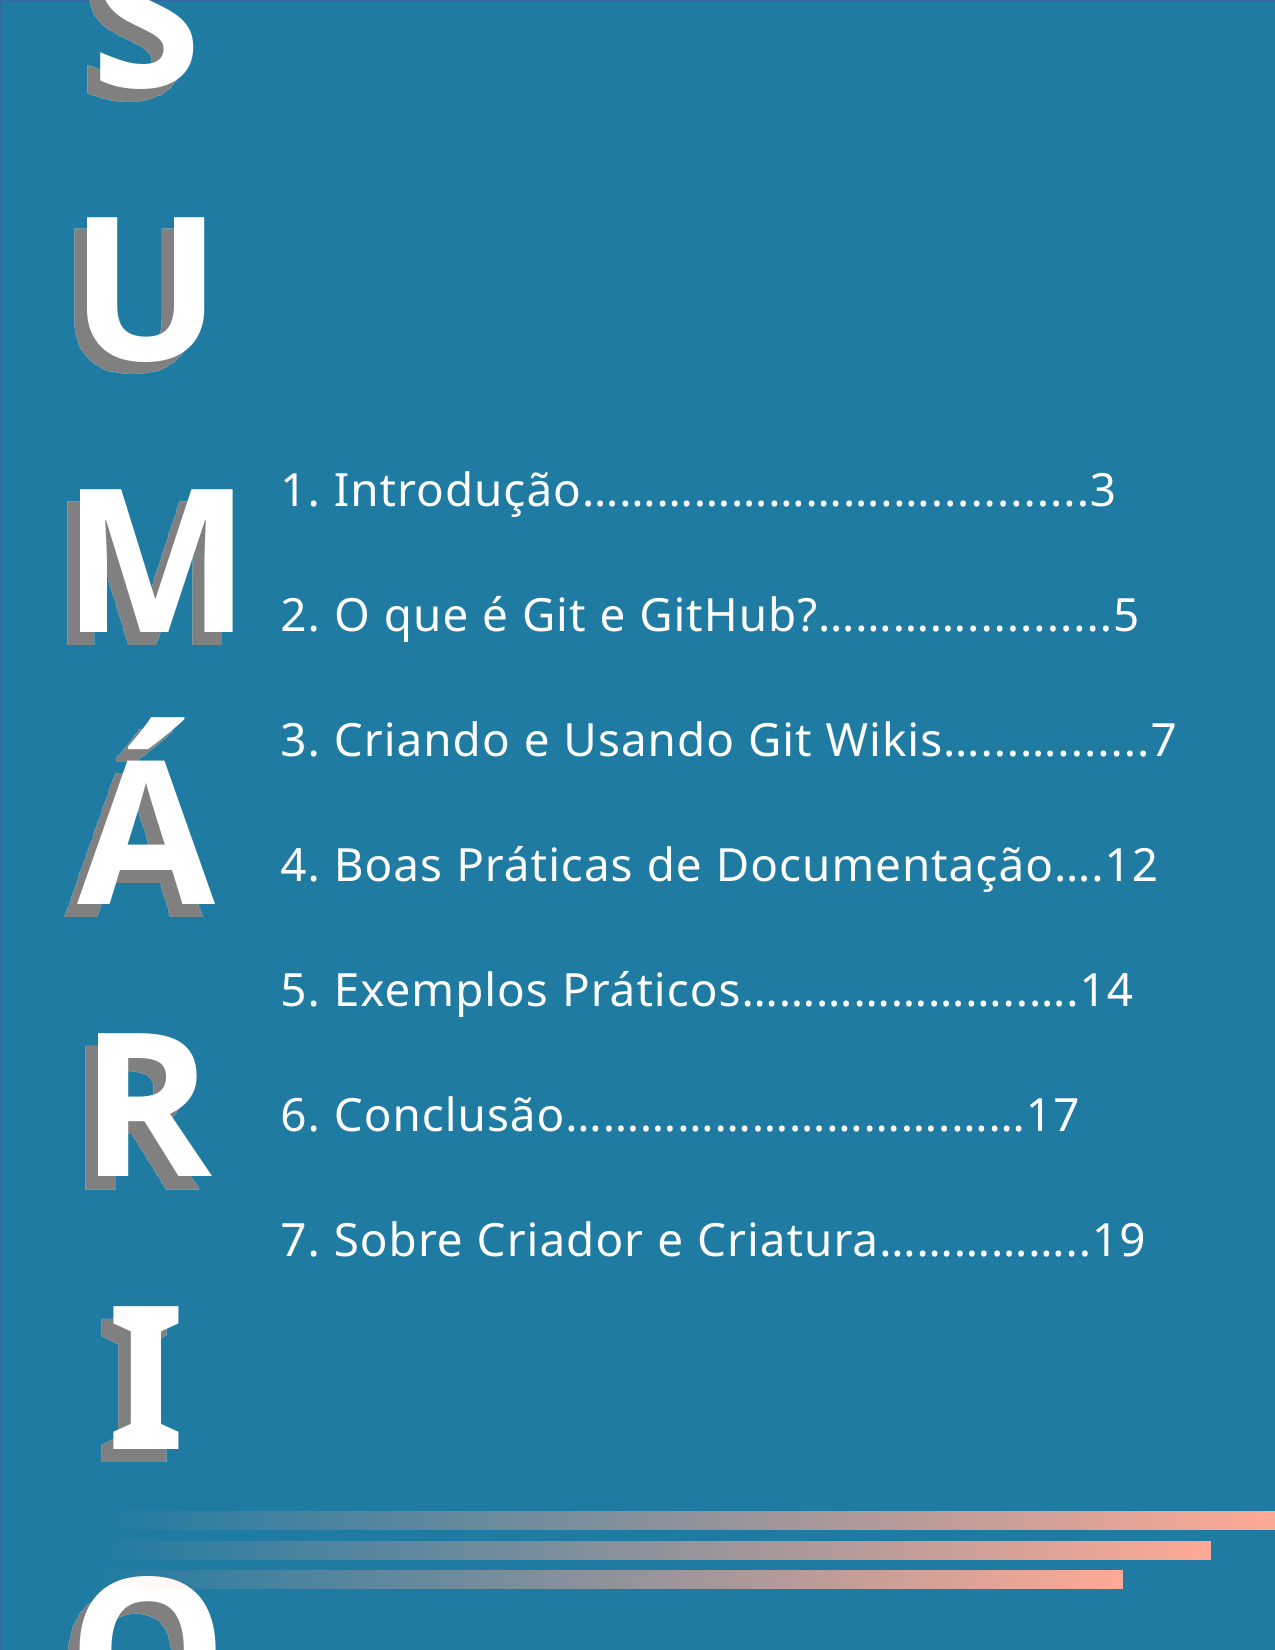

SUMÁRIO
1. Introdução…………………….…............3
2. O que é Git e GitHub?…………...........5
3. Criando e Usando Git Wikis…...….......7
4. Boas Práticas de Documentação….12
5. Exemplos Práticos…………………..….14
6. Conclusão………………………….……17
7. Sobre Criador e Criatura……………..19